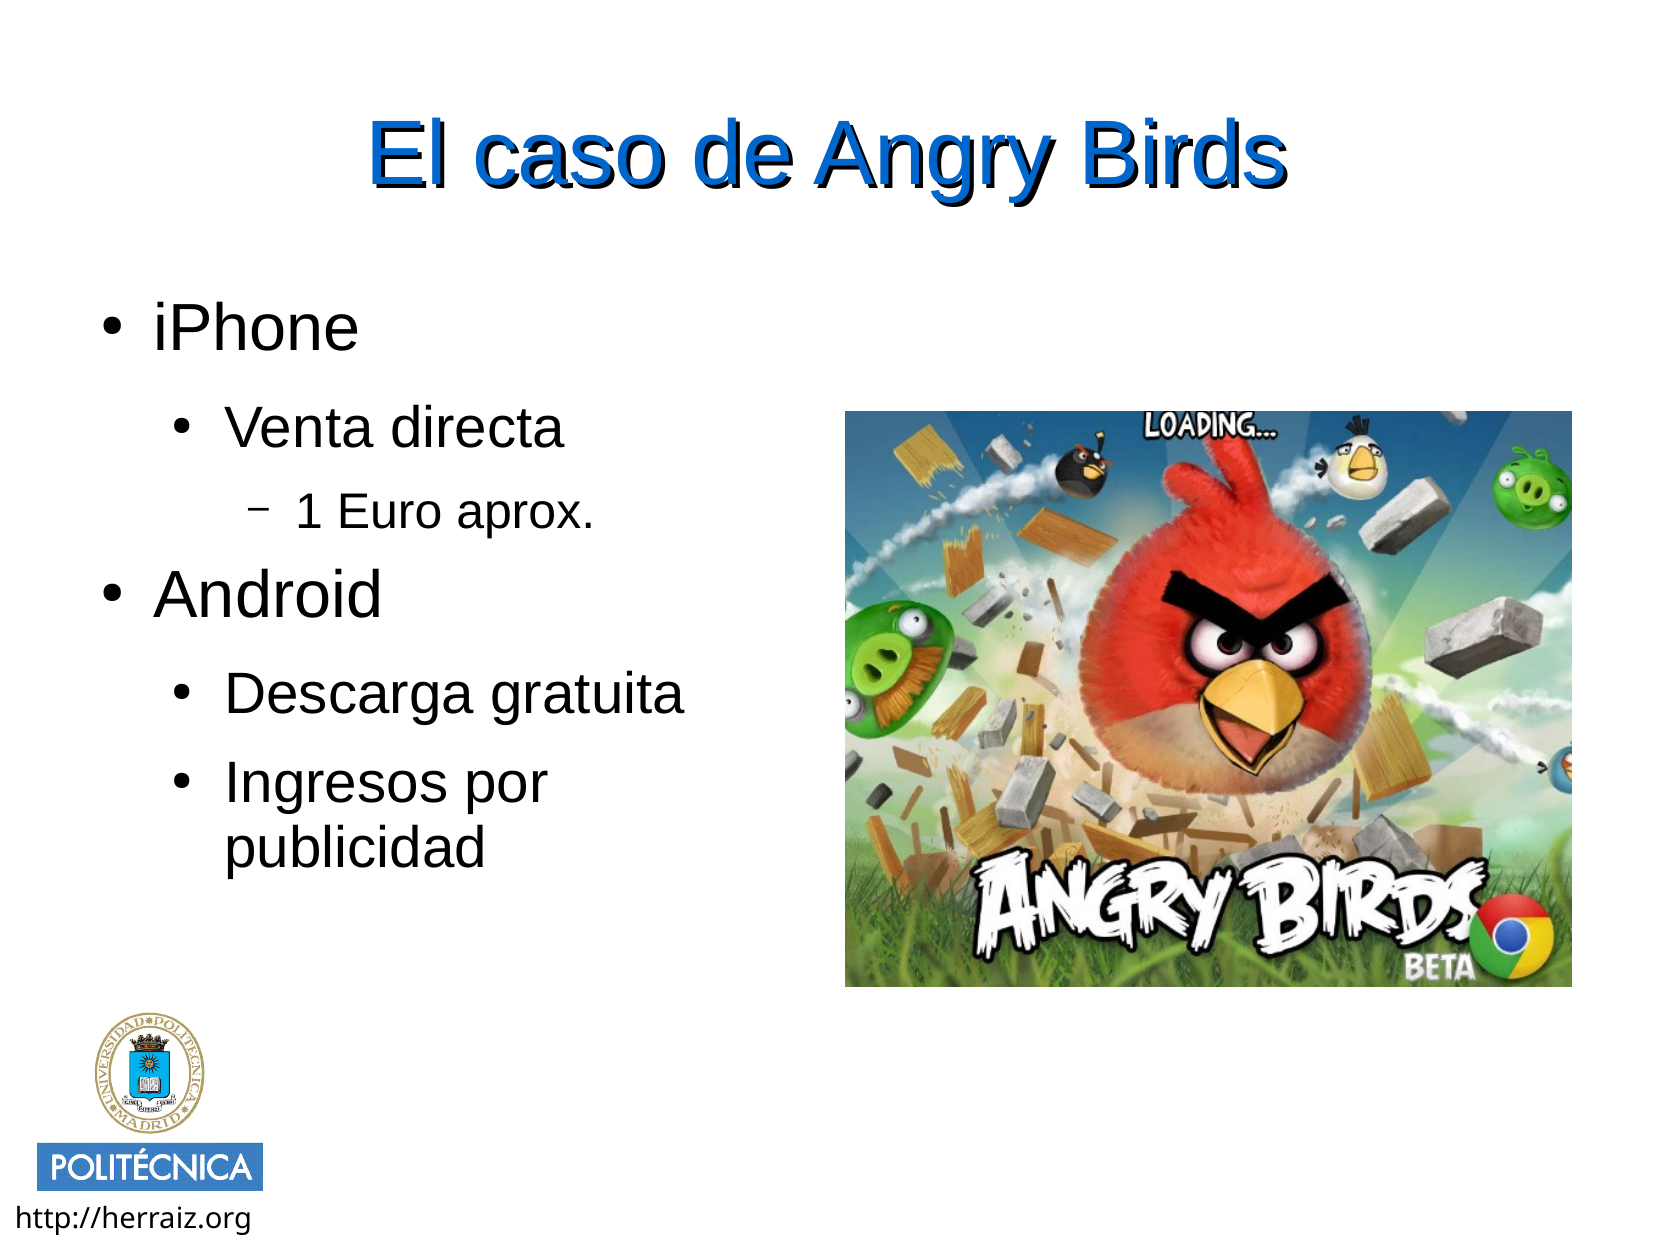

# El caso de Angry Birds
iPhone
Venta directa
1 Euro aprox.
Android
Descarga gratuita
Ingresos por publicidad